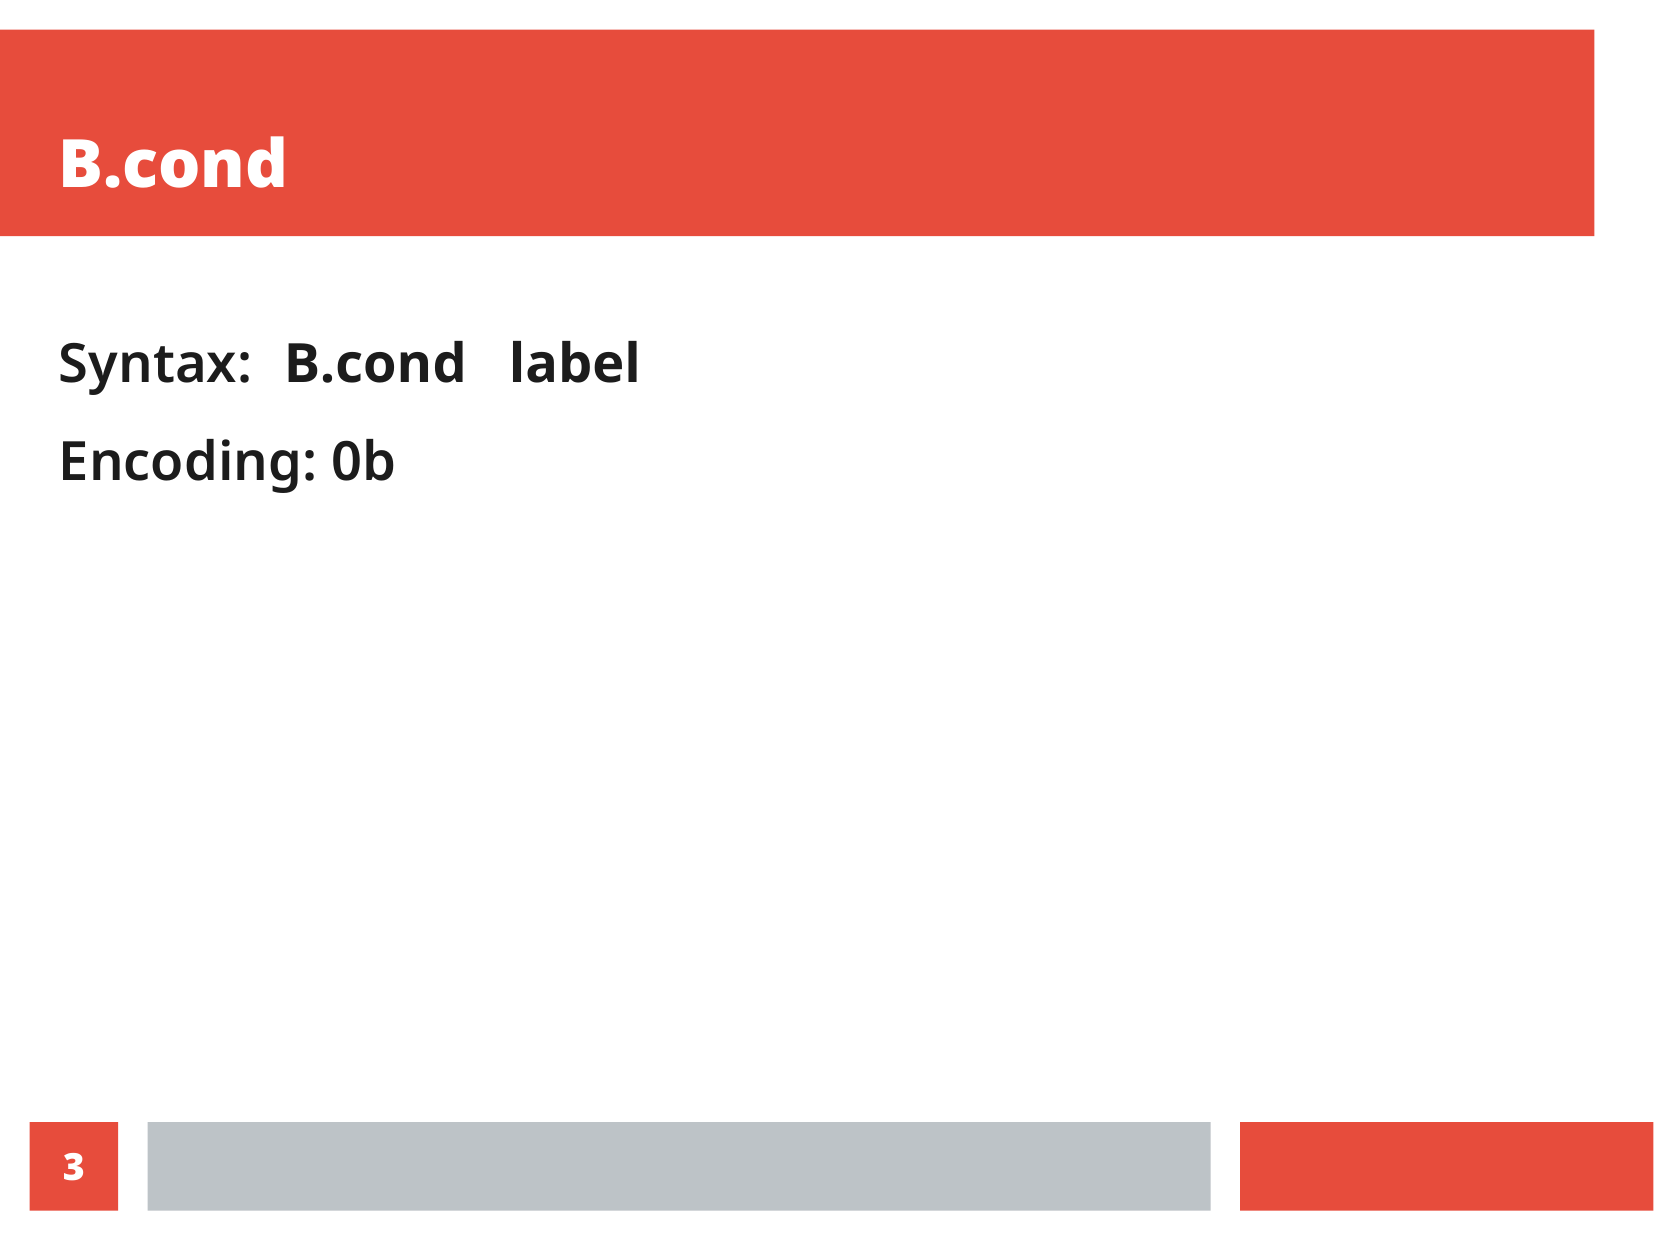

# B.cond
Syntax: 	B.cond	label
Encoding: 0b
3